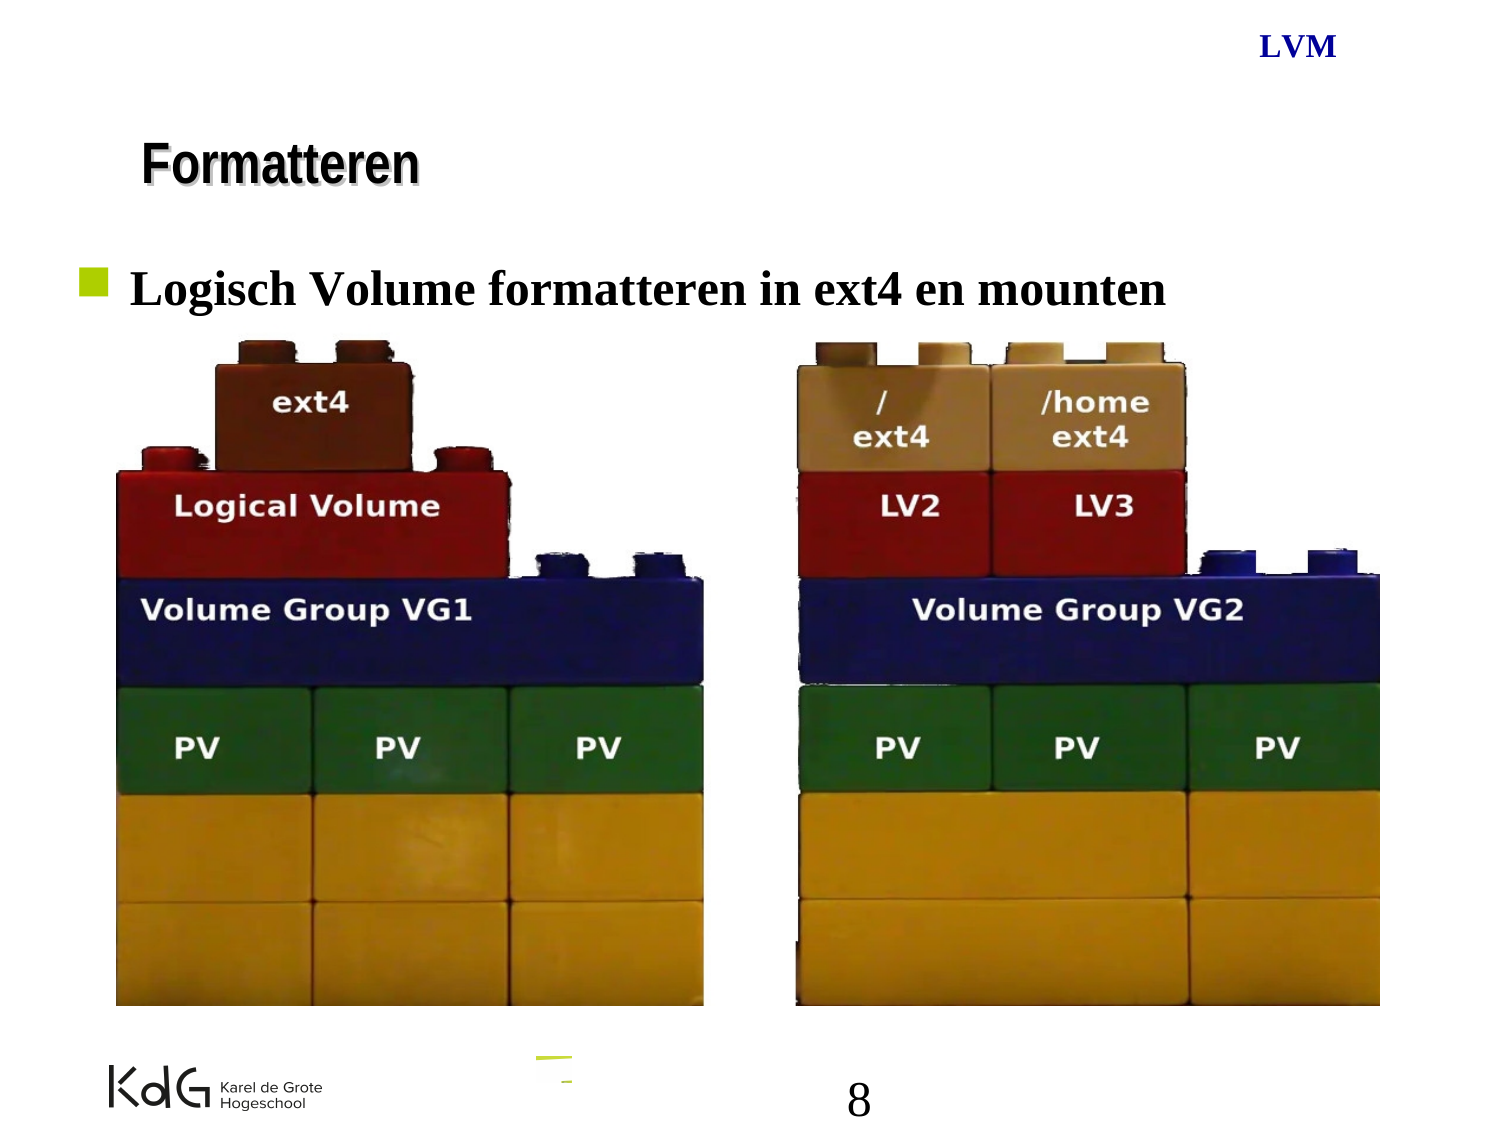

# Formatteren
Logisch Volume formatteren in ext4 en mounten